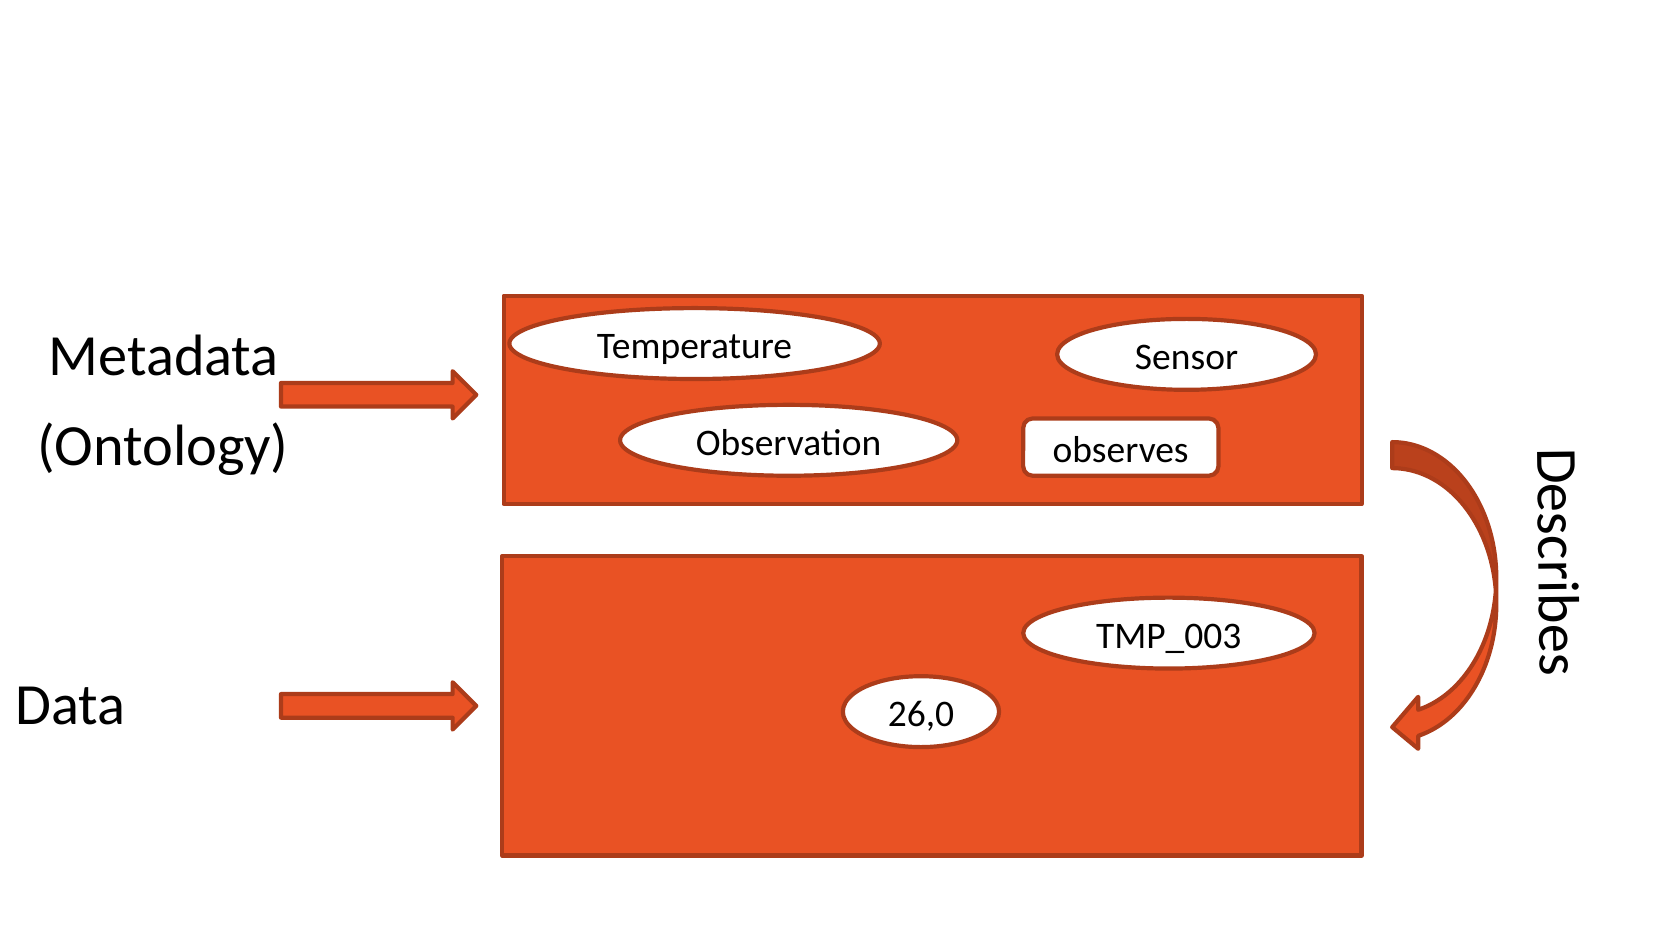

Temperature
Metadata
Sensor
(Ontology)
Observation
observes
Describes
TMP_003
Data
26,0